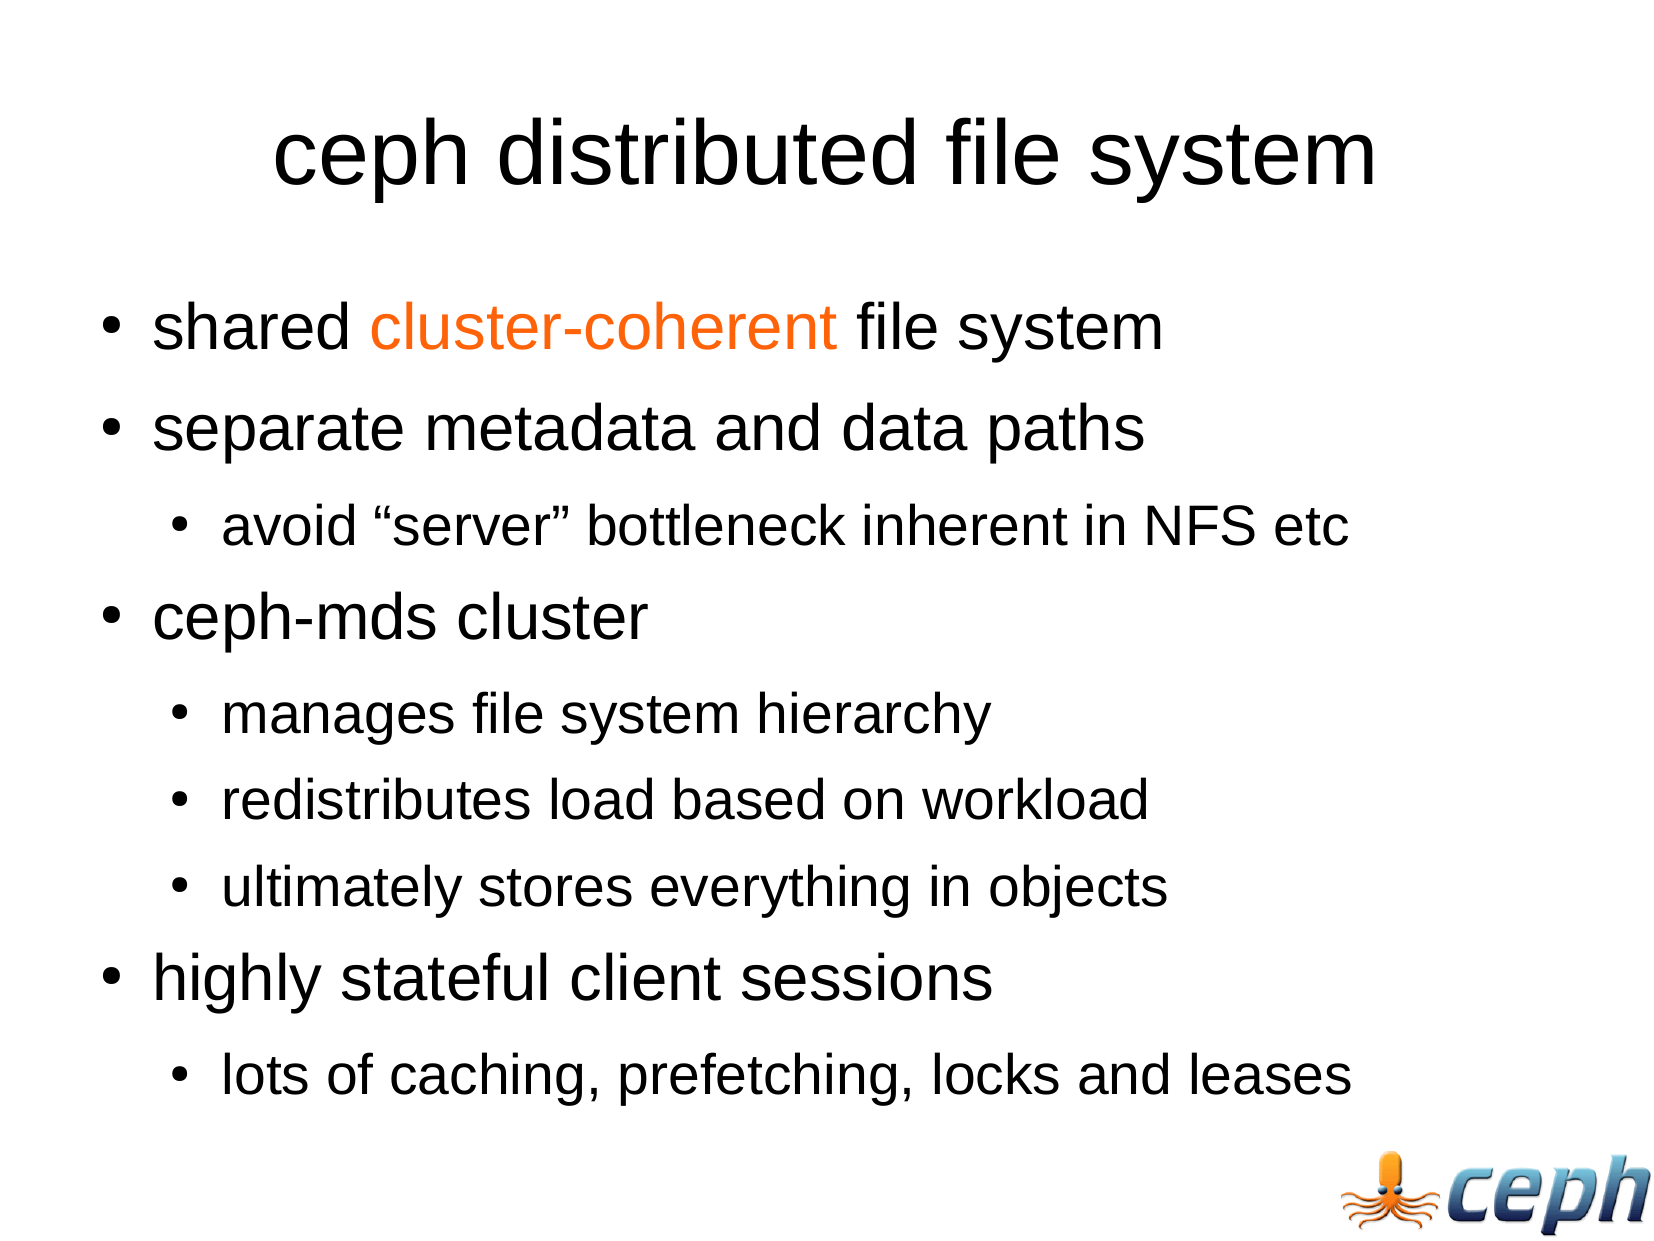

# ceph distributed file system
shared cluster-coherent file system
separate metadata and data paths
avoid “server” bottleneck inherent in NFS etc
ceph-mds cluster
manages file system hierarchy
redistributes load based on workload
ultimately stores everything in objects
highly stateful client sessions
lots of caching, prefetching, locks and leases